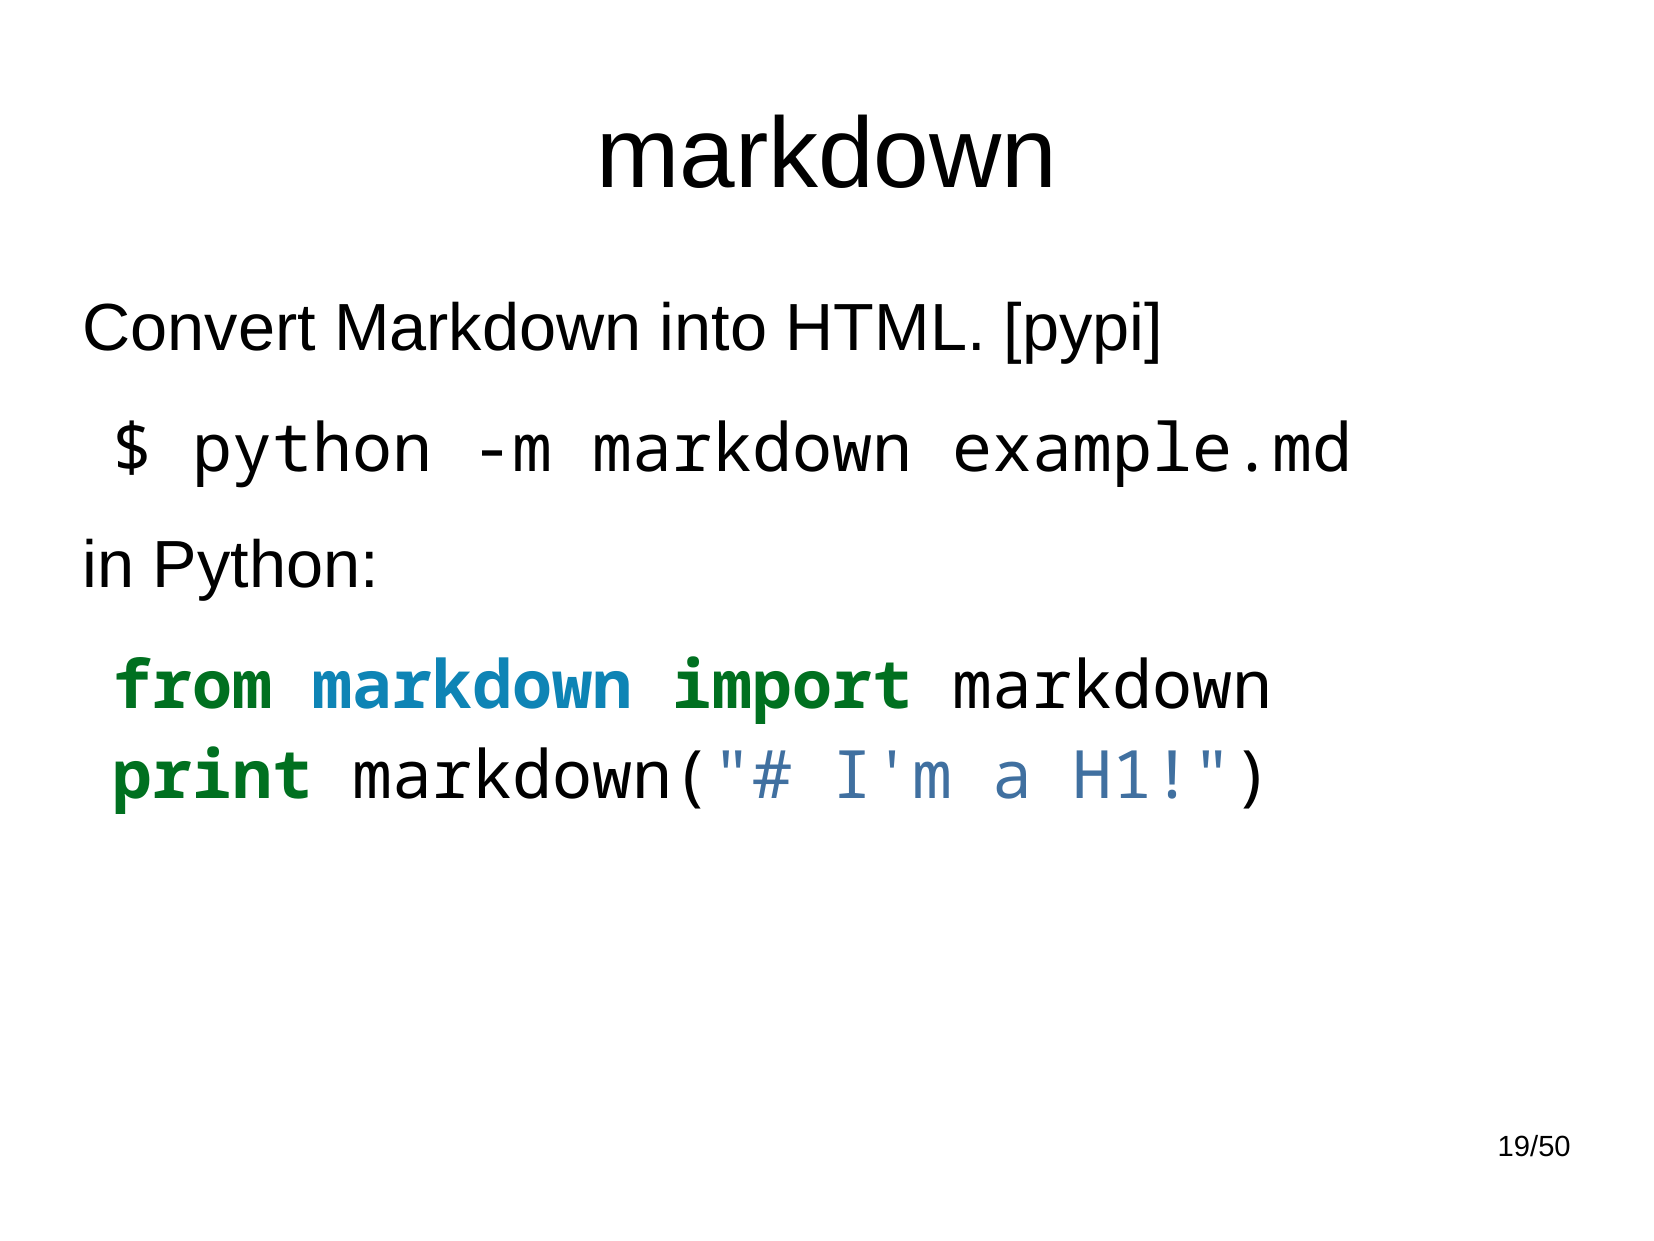

# markdown
Convert Markdown into HTML. [pypi]
$ python -m markdown example.md
in Python:
from markdown import markdown
print markdown("# I'm a H1!")
19